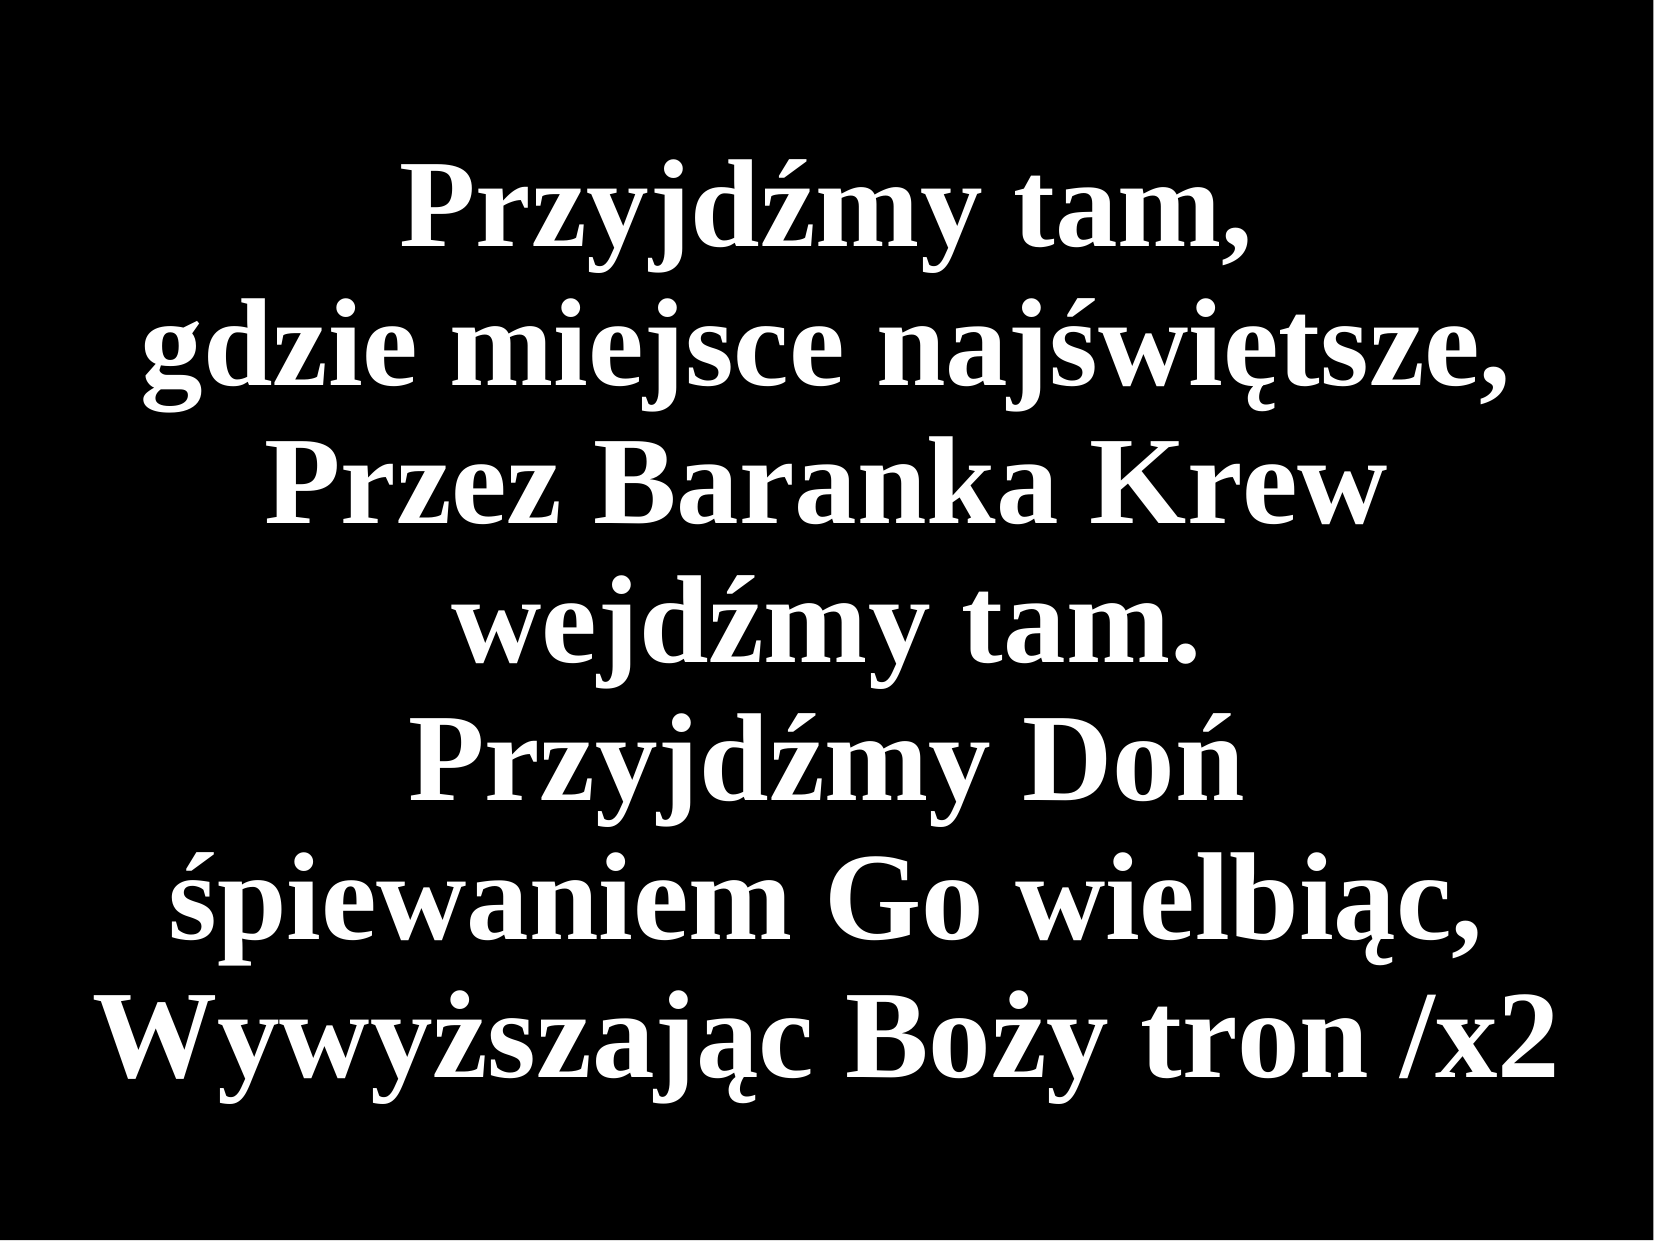

# Przyjdźmy tam, gdzie miejsce najświętsze, Przez Baranka Krew wejdźmy tam. Przyjdźmy Doń śpiewaniem Go wielbiąc, Wywyższając Boży tron /x2